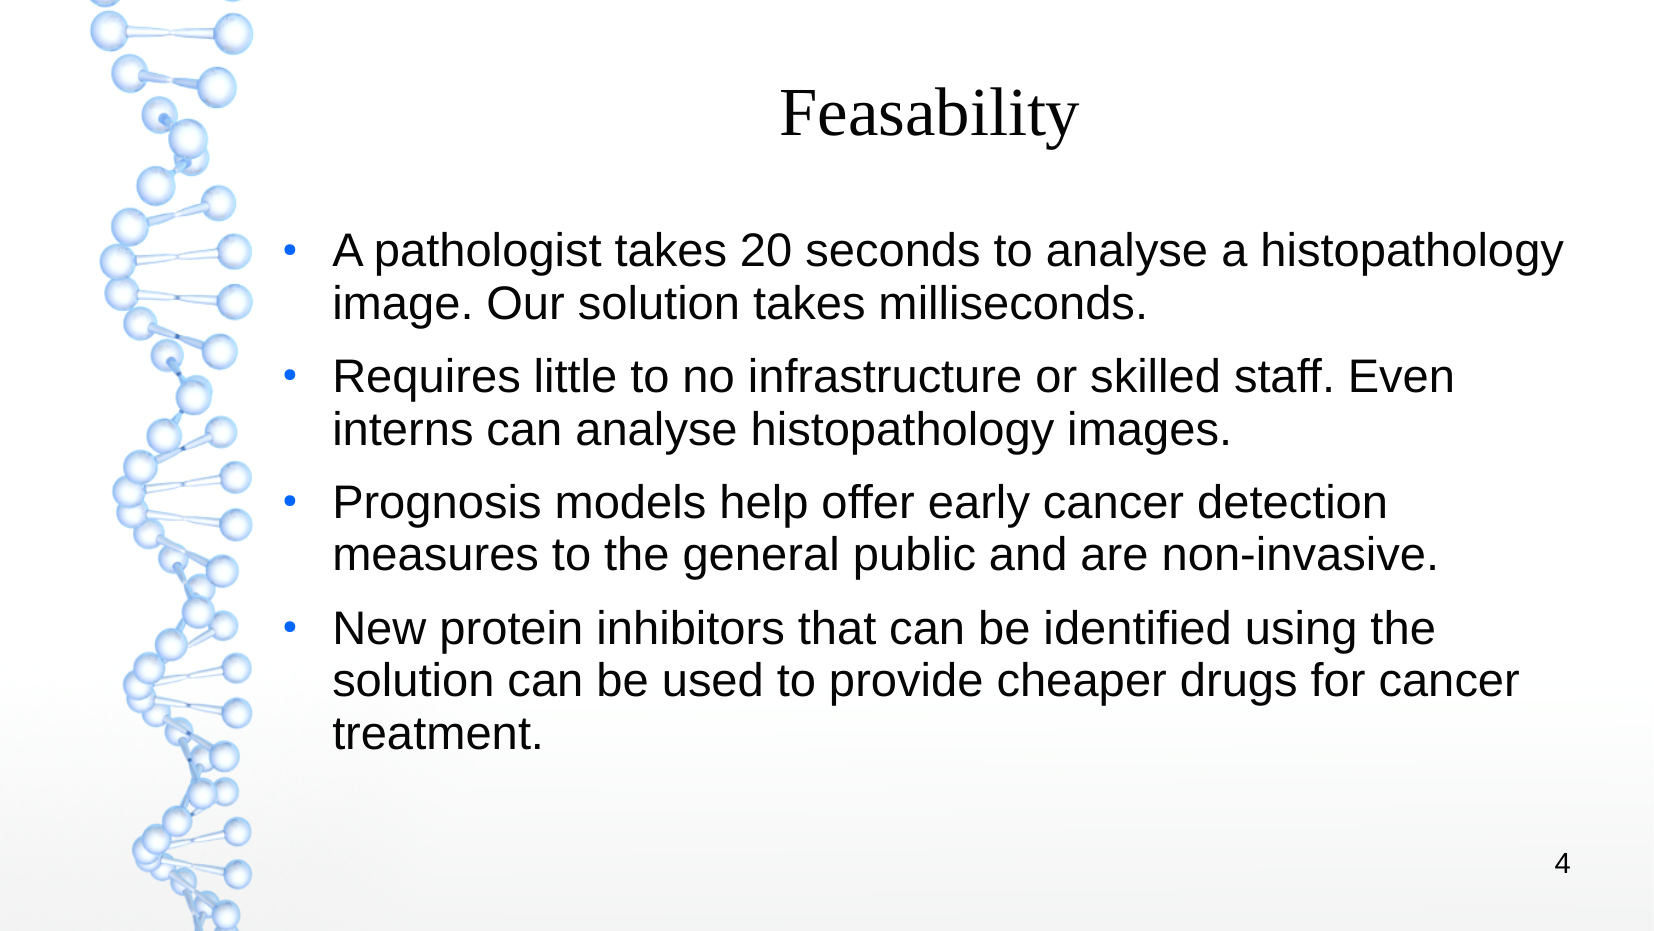

# Feasability
A pathologist takes 20 seconds to analyse a histopathology image. Our solution takes milliseconds.
Requires little to no infrastructure or skilled staff. Even interns can analyse histopathology images.
Prognosis models help offer early cancer detection measures to the general public and are non-invasive.
New protein inhibitors that can be identified using the solution can be used to provide cheaper drugs for cancer treatment.
4